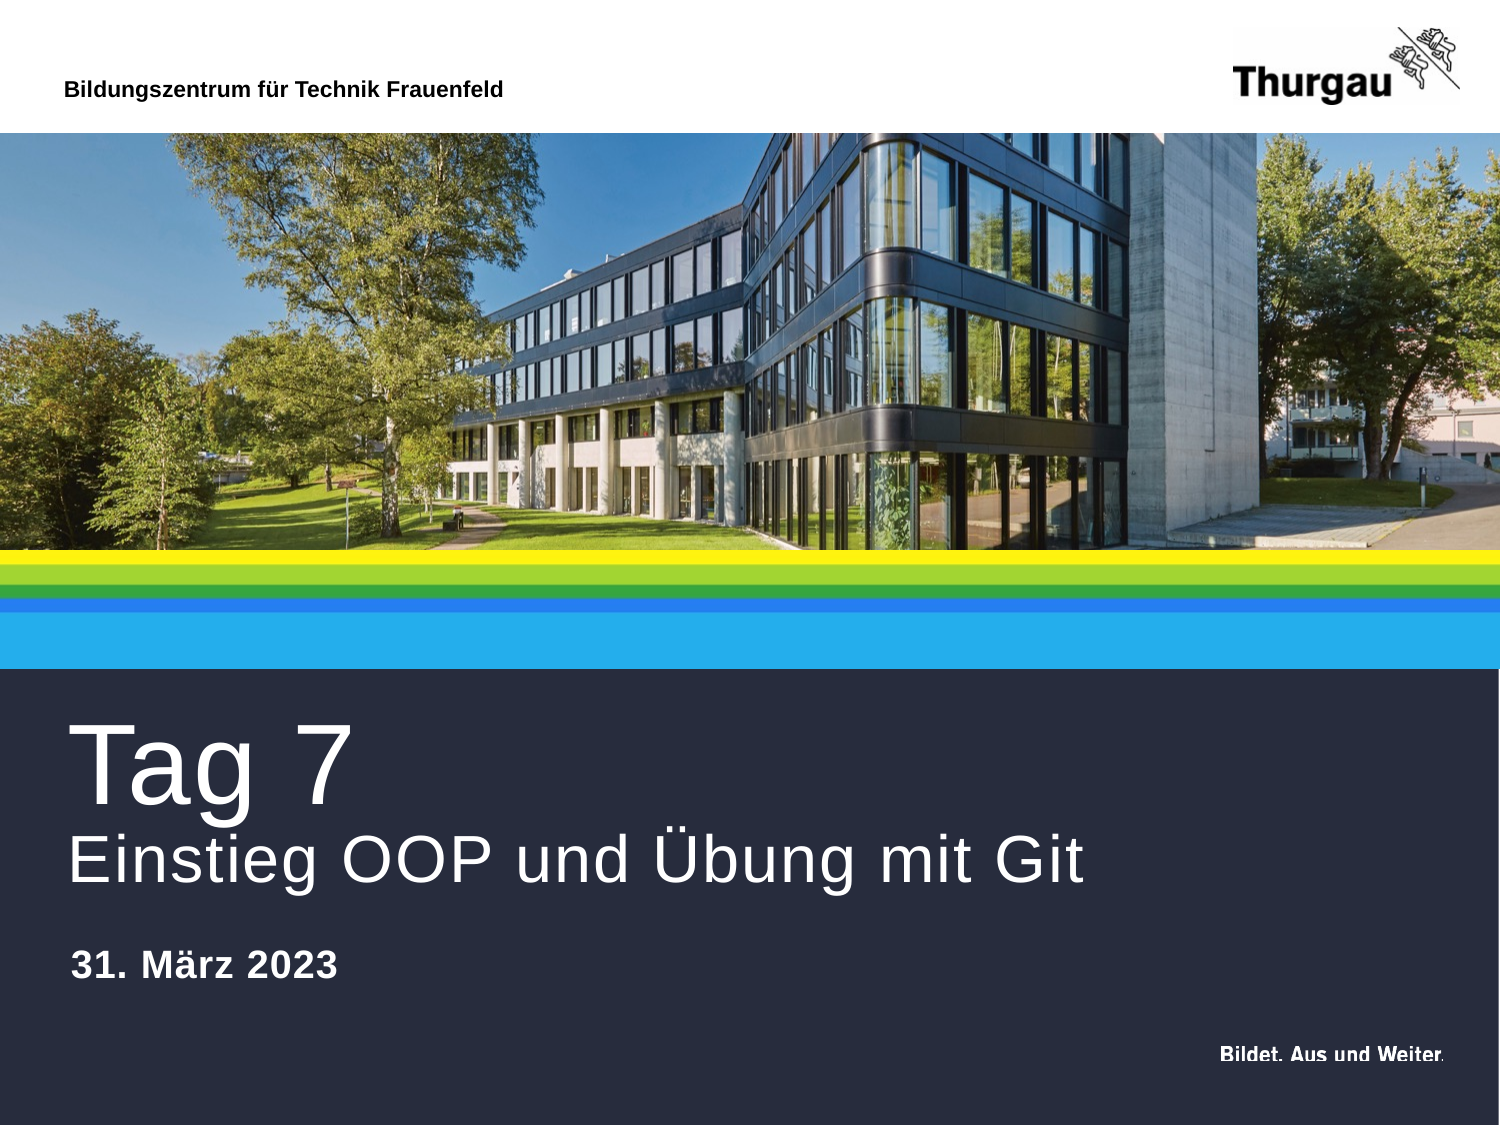

Bildungszentrum für Technik Frauenfeld
Tag 7
Einstieg OOP und Übung mit Git
31. März 2023